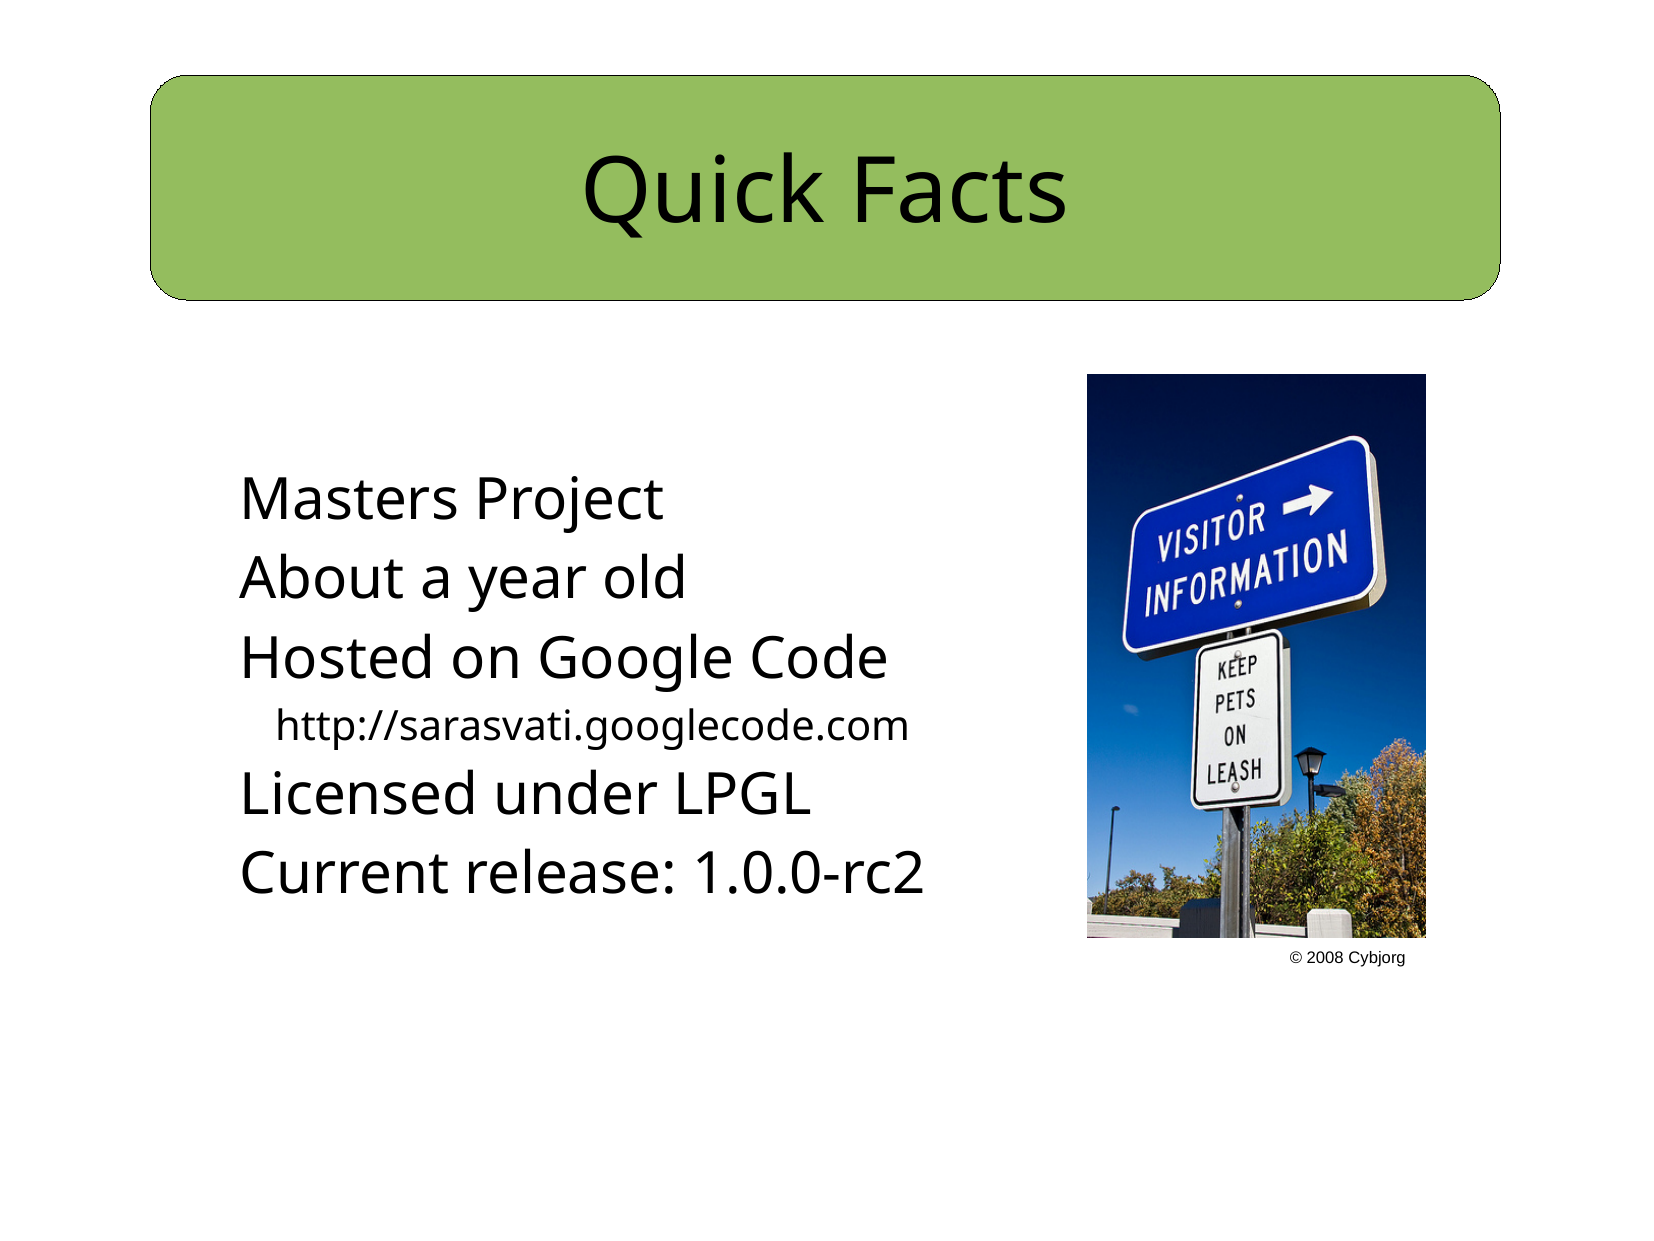

Quick Facts
Masters Project
About a year old
Hosted on Google Code
http://sarasvati.googlecode.com
Licensed under LPGL
Current release: 1.0.0-rc2
© 2008 Cybjorg